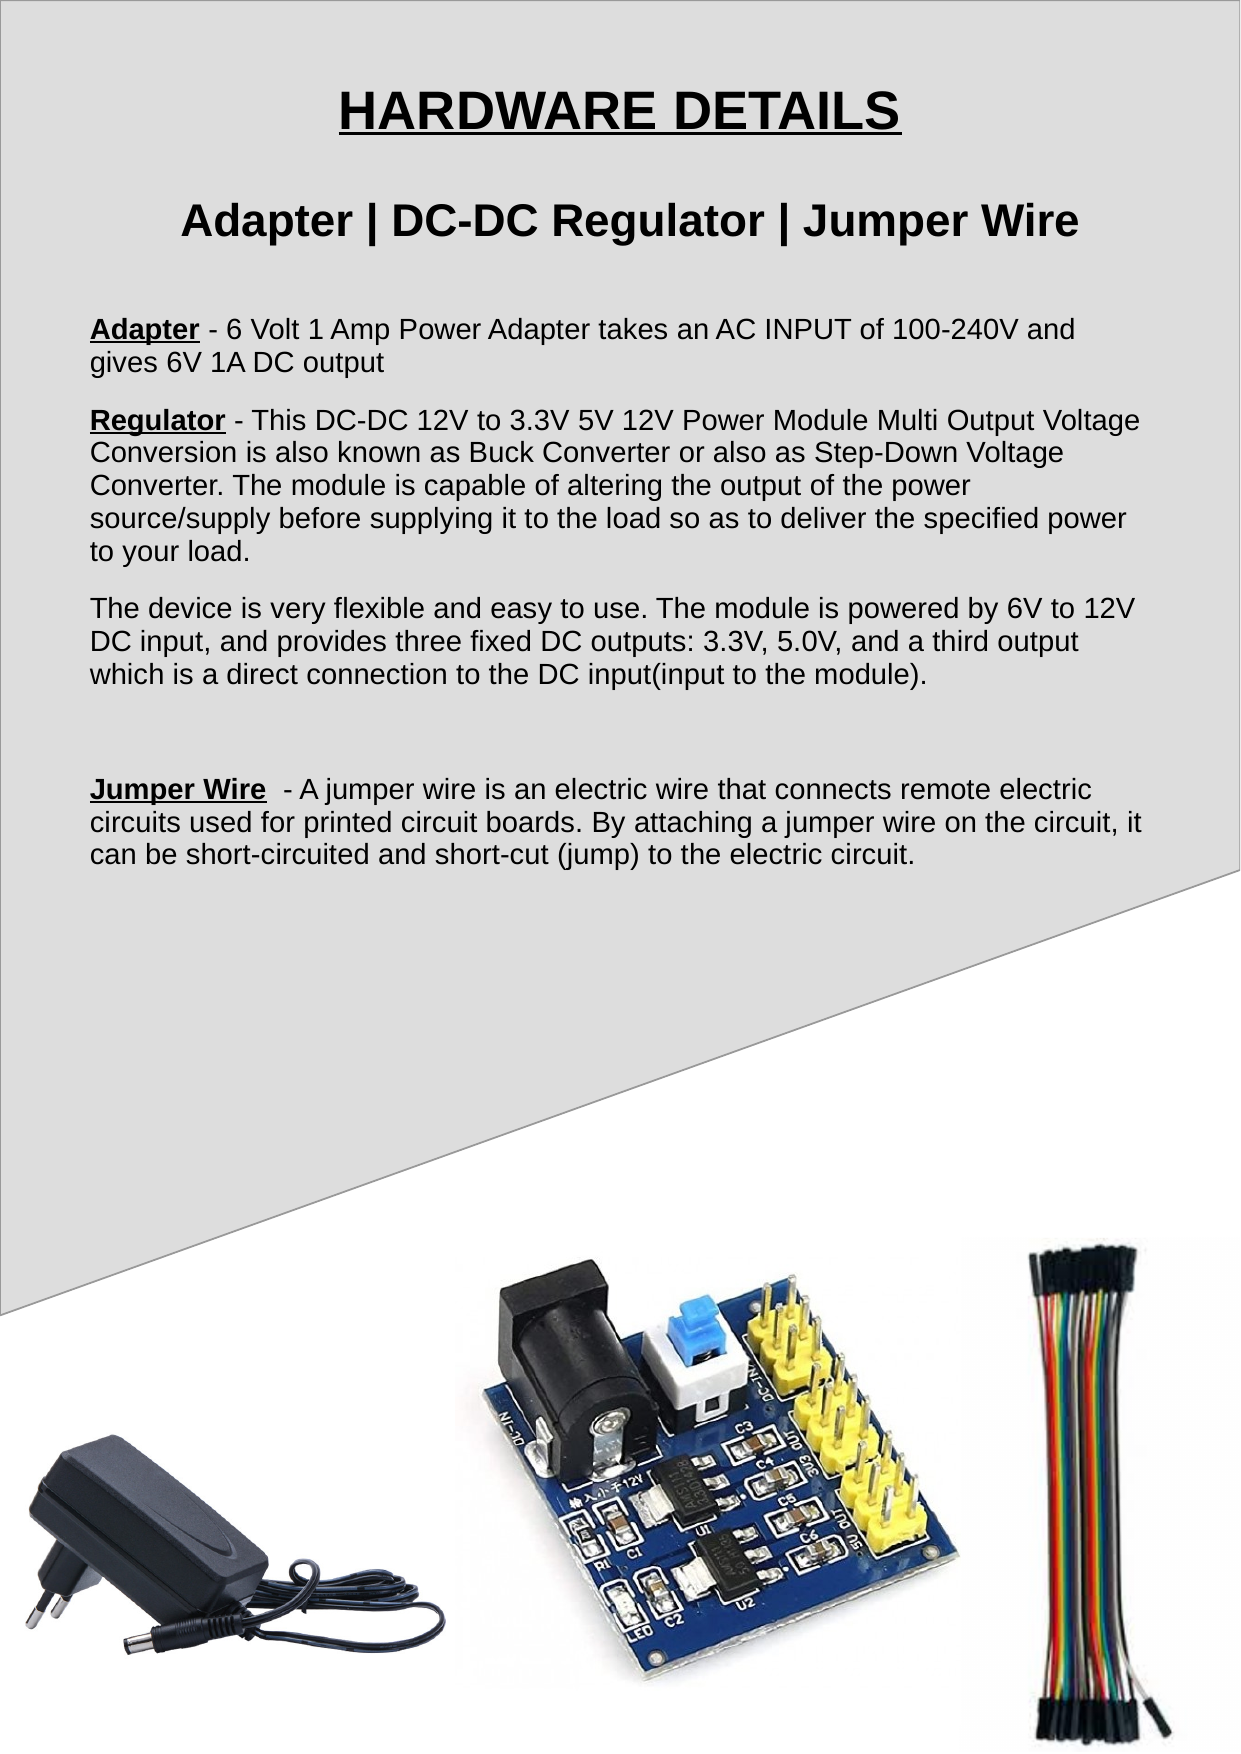

HARDWARE DETAILS
Adapter | DC-DC Regulator | Jumper Wire
Adapter - 6 Volt 1 Amp Power Adapter takes an AC INPUT of 100-240V and gives 6V 1A DC output
Regulator - This DC-DC 12V to 3.3V 5V 12V Power Module Multi Output Voltage Conversion is also known as Buck Converter or also as Step-Down Voltage Converter. The module is capable of altering the output of the power source/supply before supplying it to the load so as to deliver the specified power to your load.
The device is very flexible and easy to use. The module is powered by 6V to 12V DC input, and provides three fixed DC outputs: 3.3V, 5.0V, and a third output which is a direct connection to the DC input(input to the module).
Jumper Wire - A jumper wire is an electric wire that connects remote electric circuits used for printed circuit boards. By attaching a jumper wire on the circuit, it can be short-circuited and short-cut (jump) to the electric circuit.